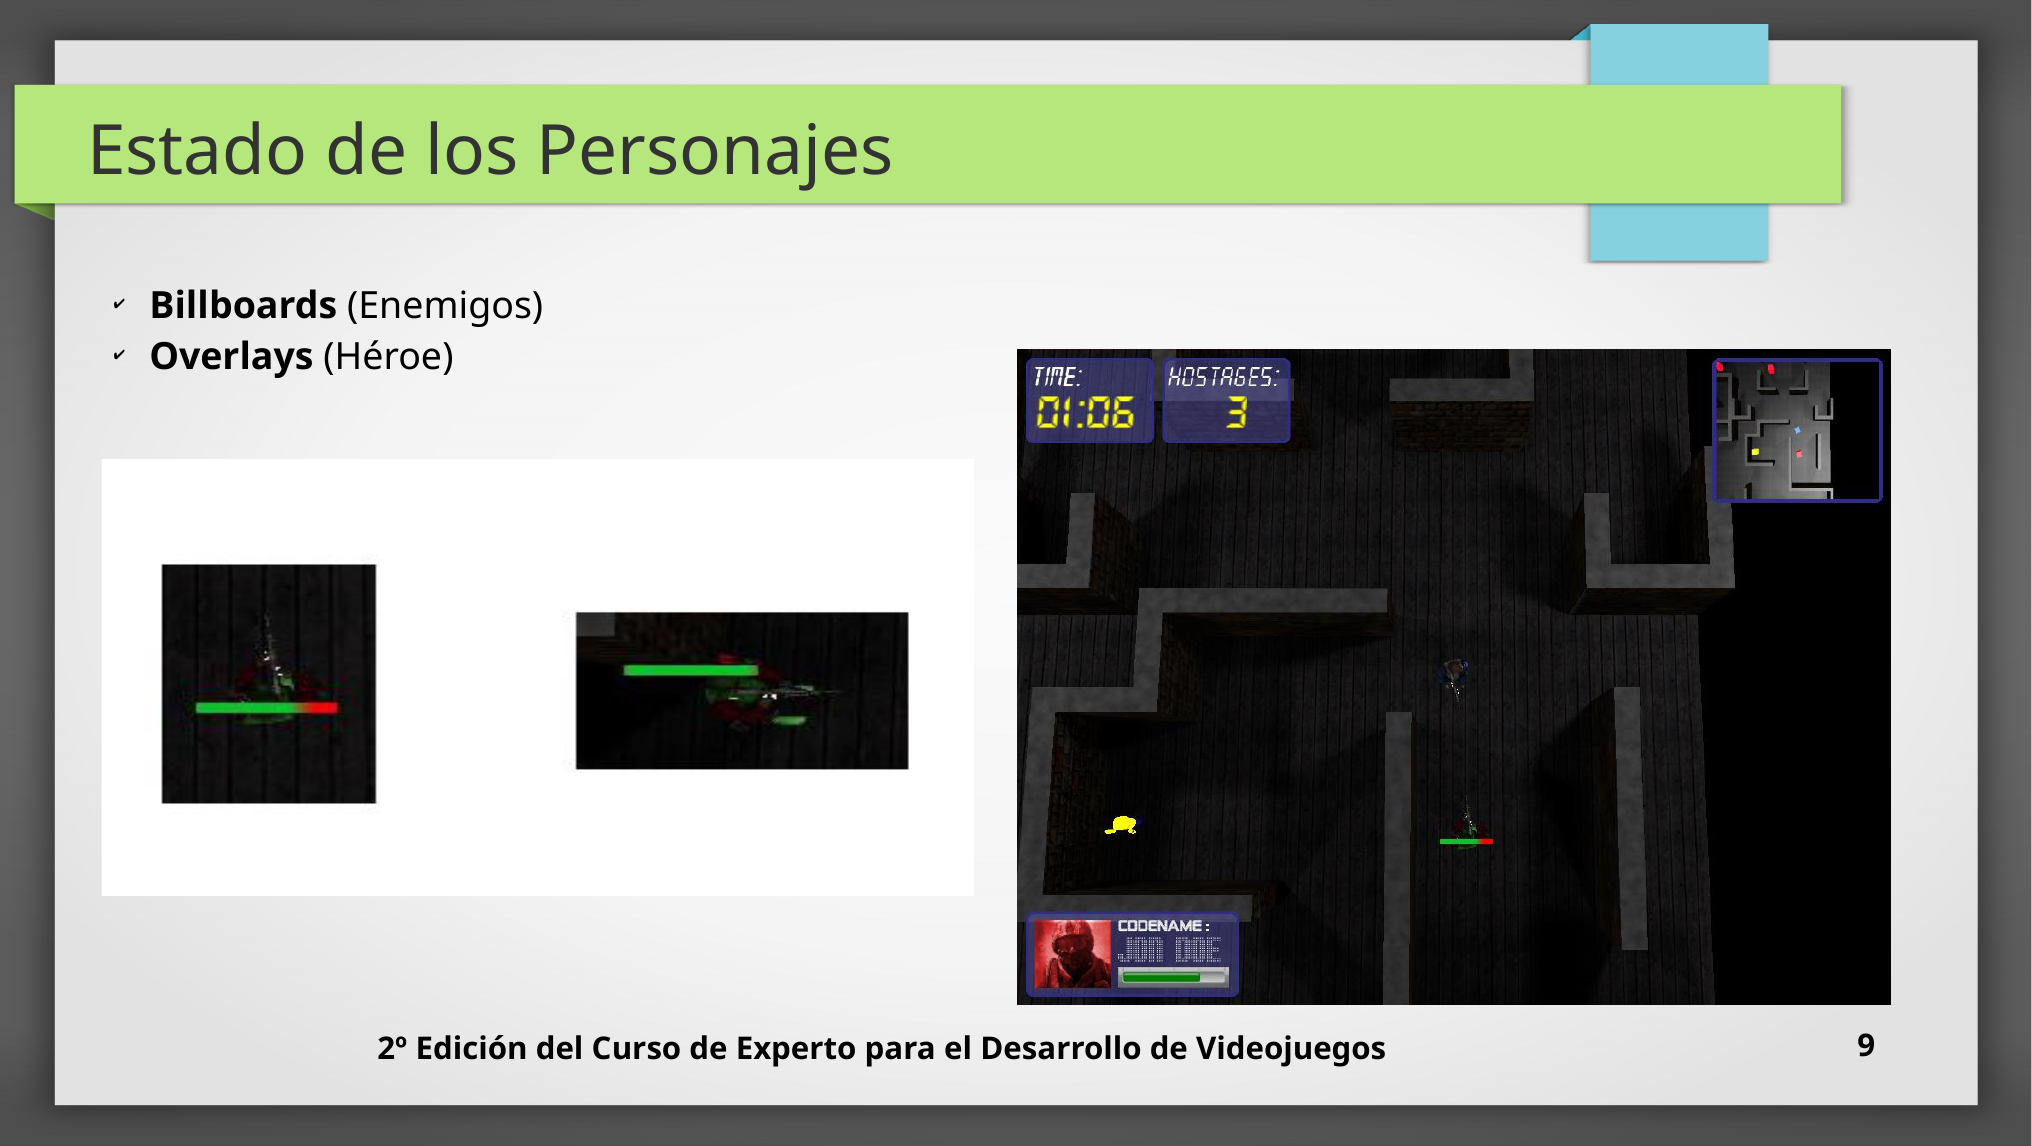

# Estado de los Personajes
Billboards (Enemigos)
Overlays (Héroe)
2º Edición del Curso de Experto para el Desarrollo de Videojuegos